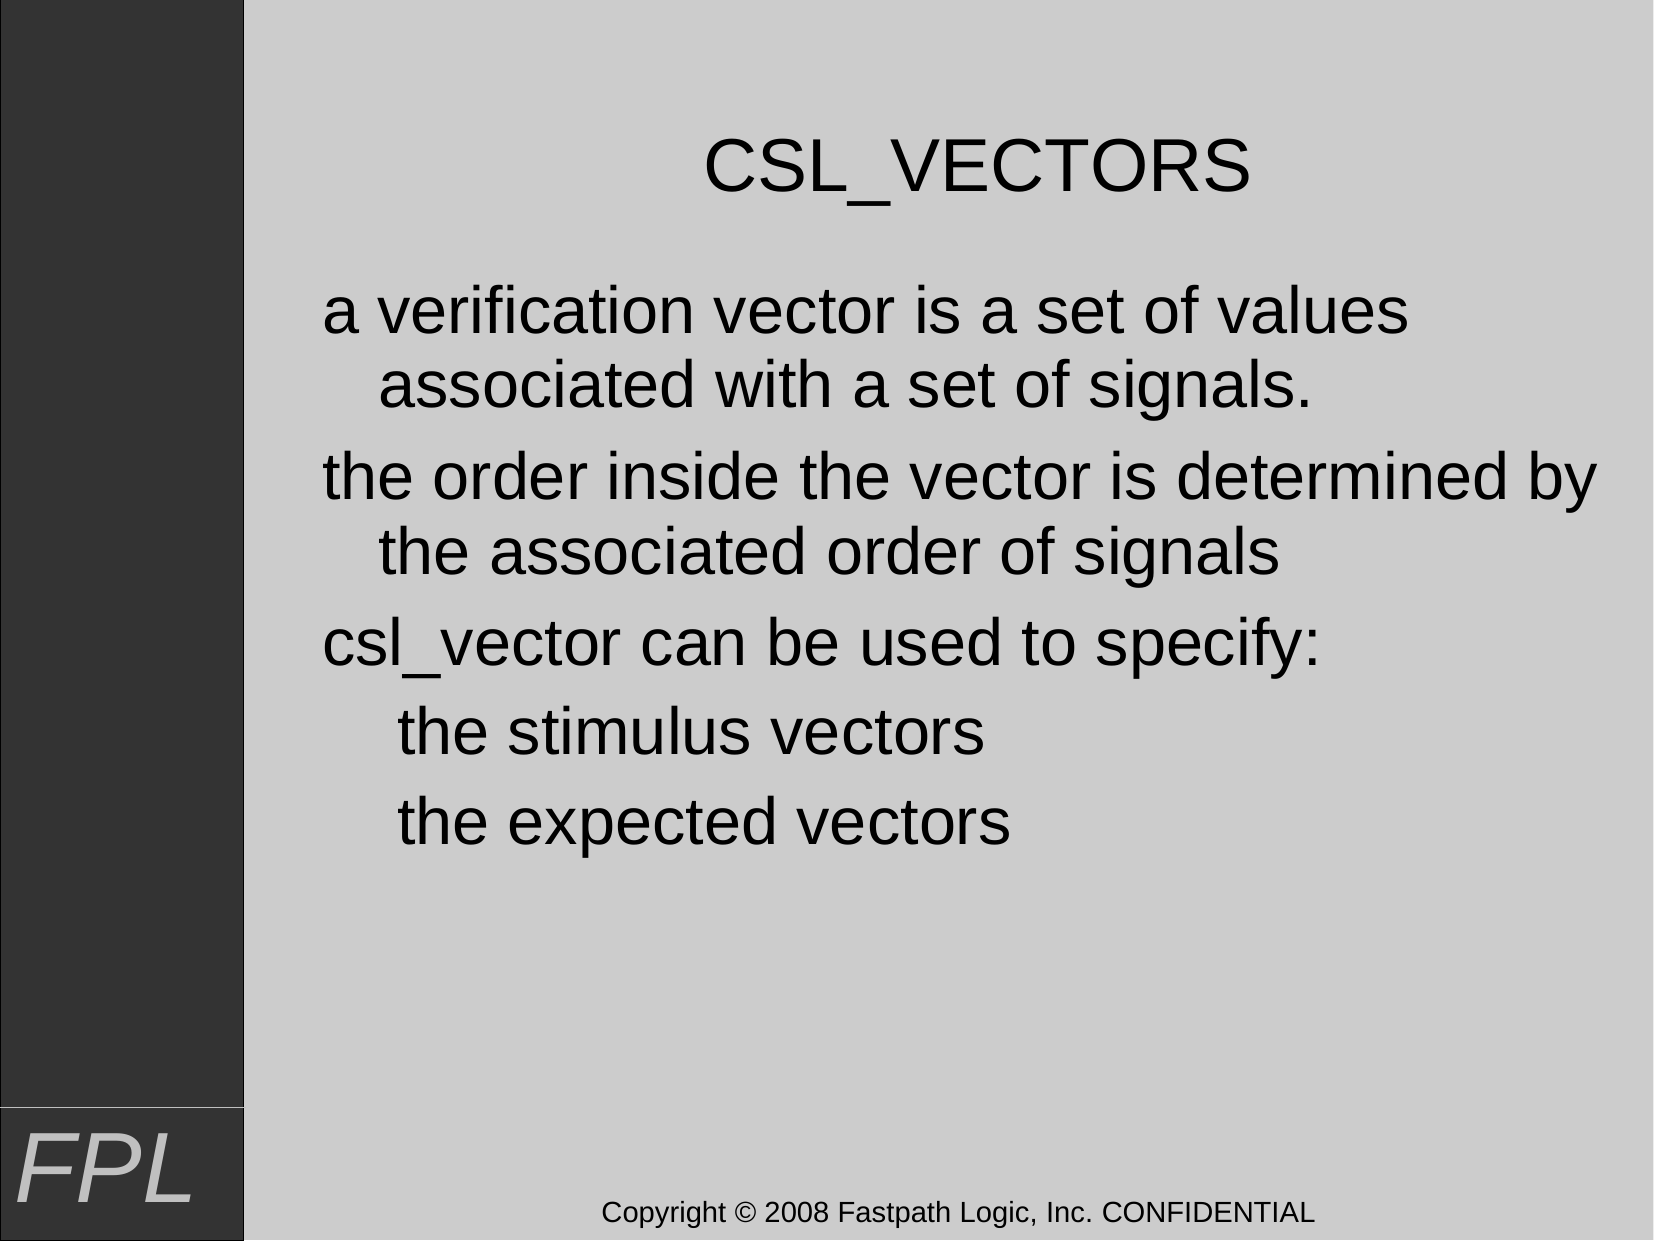

# CSL_VECTORS
a verification vector is a set of values associated with a set of signals.
the order inside the vector is determined by the associated order of signals
csl_vector can be used to specify:
the stimulus vectors
the expected vectors